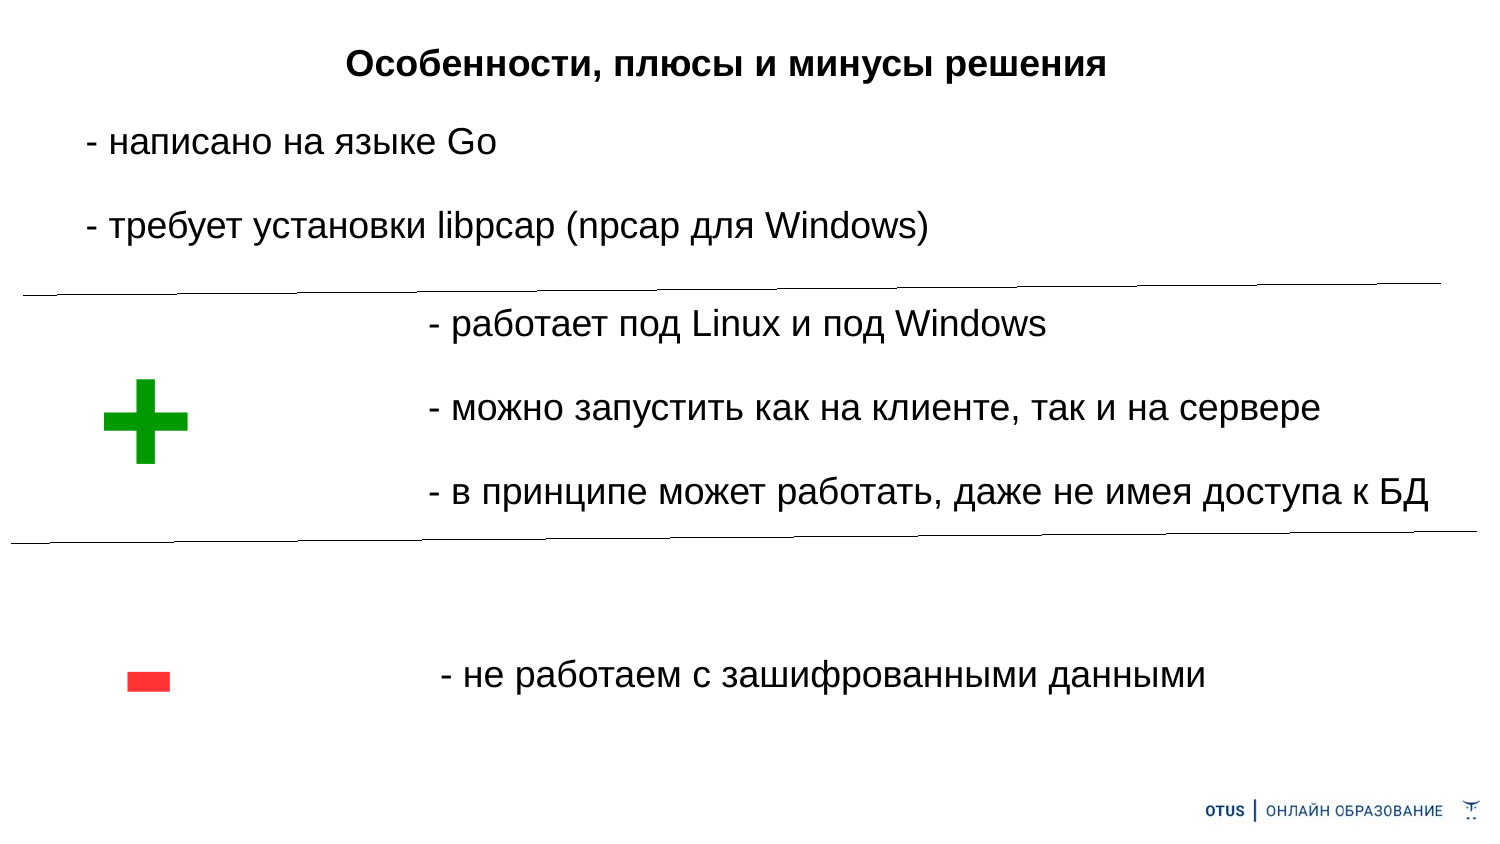

Особенности, плюсы и минусы решения
- написано на языке Go
- требует установки libpcap (npcap для Windows)
- работает под Linux и под Windows
- можно запустить как на клиенте, так и на сервере
- в принципе может работать, даже не имея доступа к БД
+
- не работаем с зашифрованными данными
-